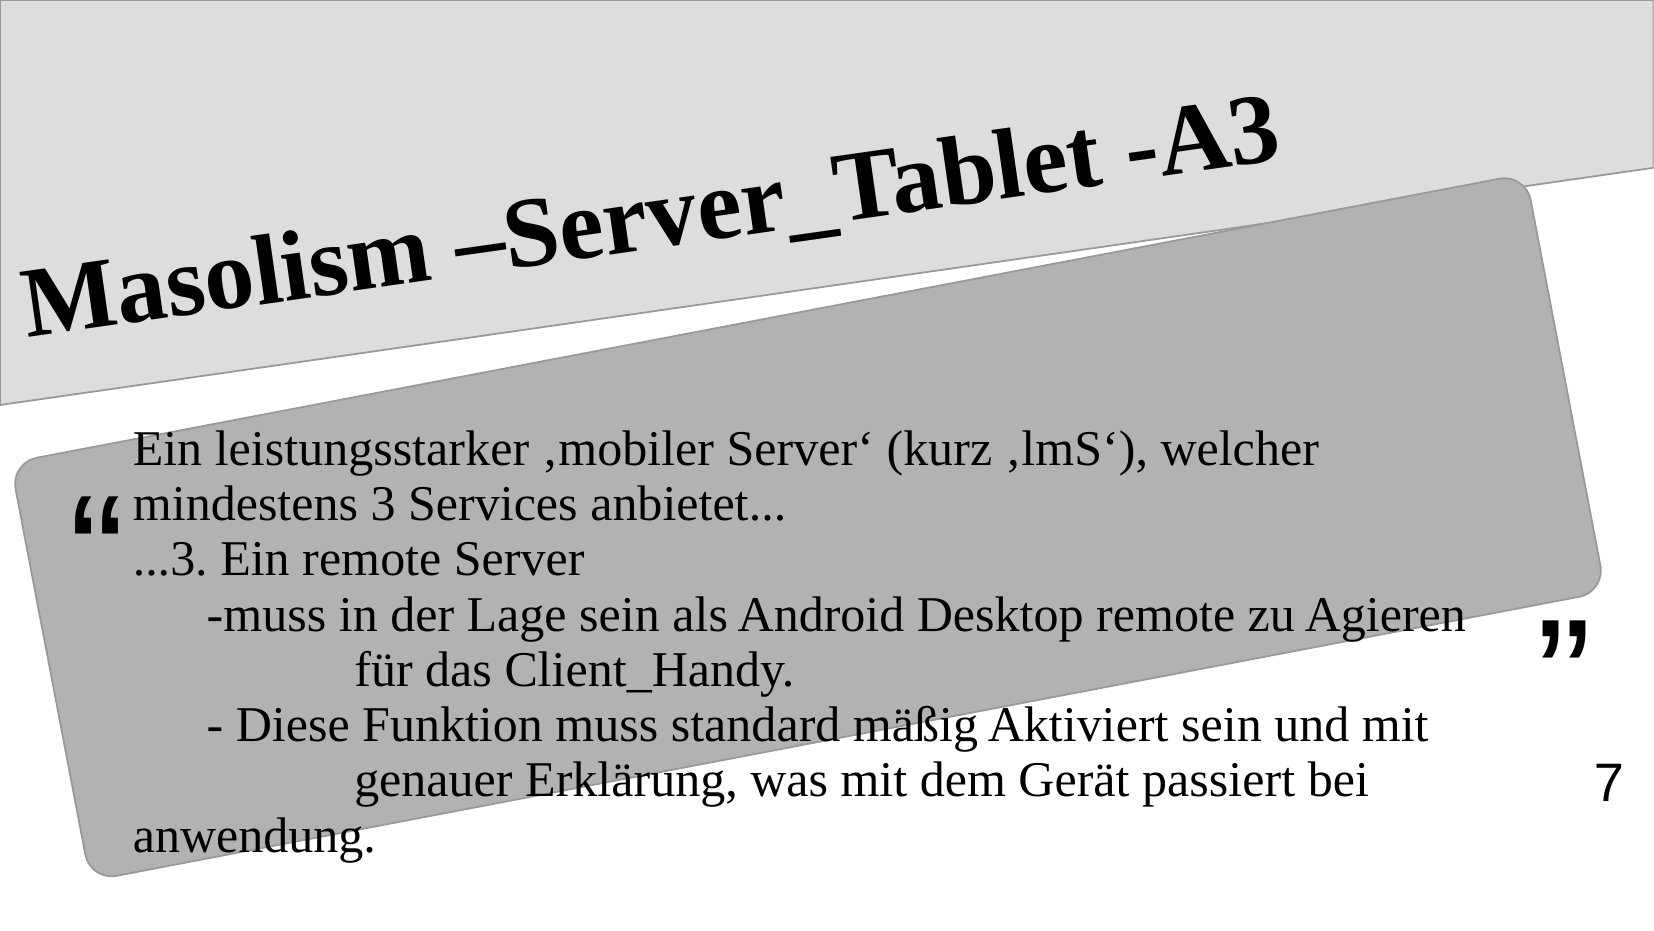

# Masolism –Server_Tablet -A3
Ein leistungsstarker ‚mobiler Server‘ (kurz ‚lmS‘), welcher mindestens 3 Services anbietet...
...3. Ein remote Server
	-muss in der Lage sein als Android Desktop remote zu Agieren 			für das Client_Handy.
	- Diese Funktion muss standard mäßig Aktiviert sein und mit 				genauer Erklärung, was mit dem Gerät passiert bei anwendung.
7